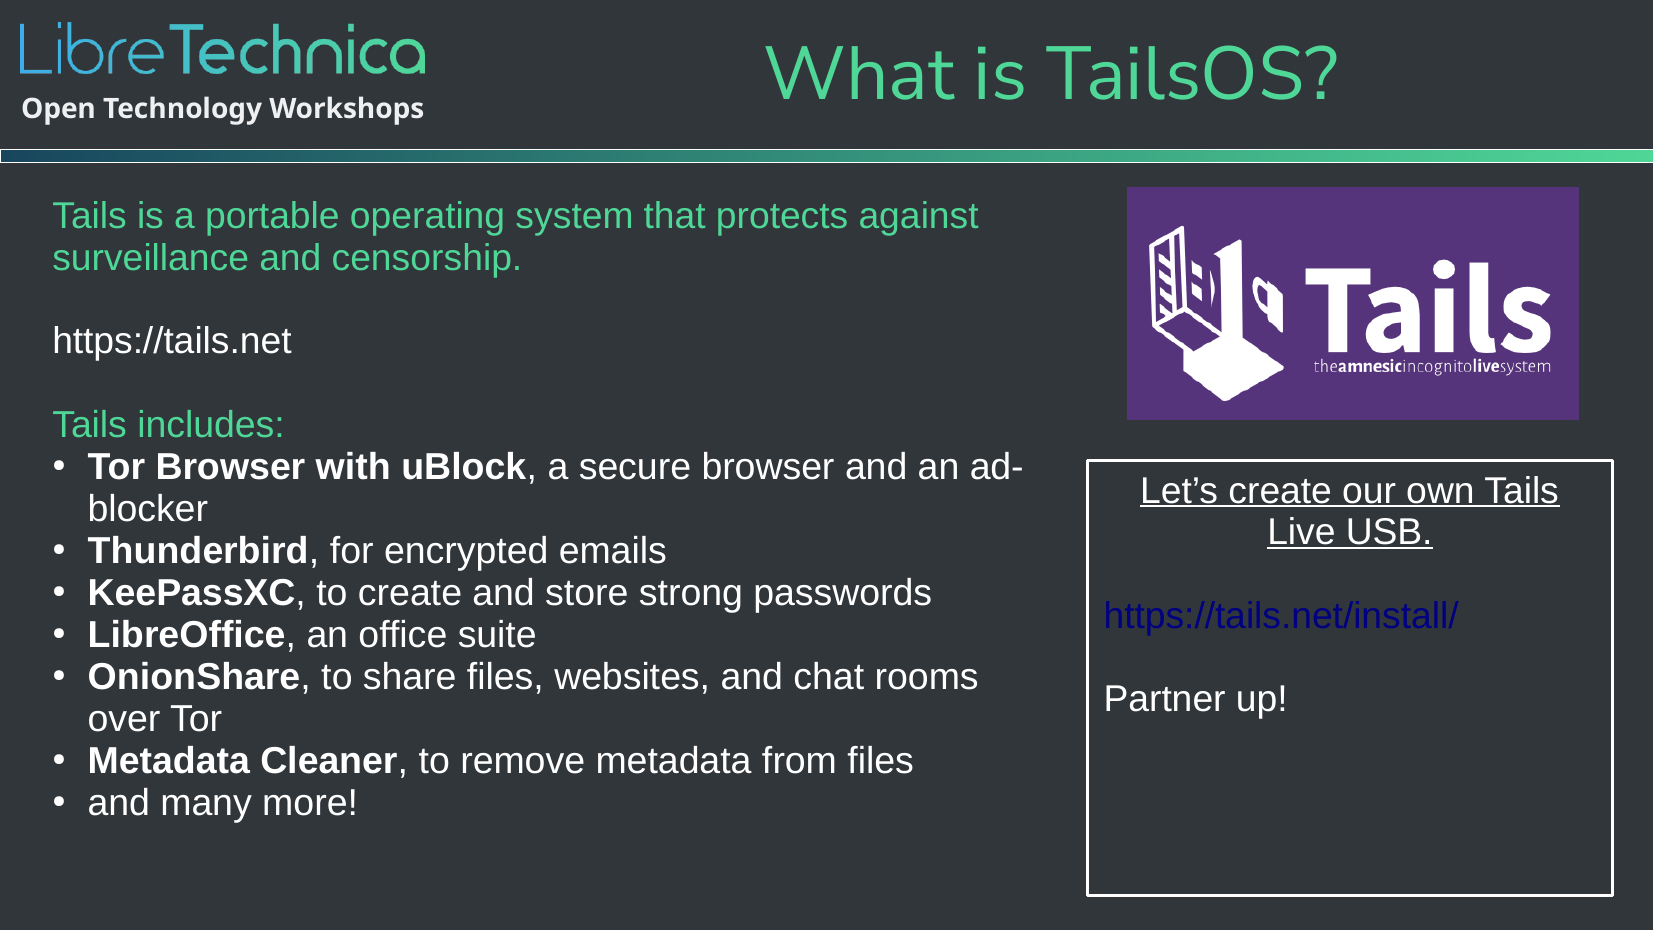

What is TailsOS?
# Open Technology Workshops
Tails is a portable operating system that protects against surveillance and censorship.
https://tails.net
Tails includes:
Tor Browser with uBlock, a secure browser and an ad-blocker
Thunderbird, for encrypted emails
KeePassXC, to create and store strong passwords
LibreOffice, an office suite
OnionShare, to share files, websites, and chat rooms over Tor
Metadata Cleaner, to remove metadata from files
and many more!
Let’s create our own Tails Live USB.
https://tails.net/install/
Partner up!